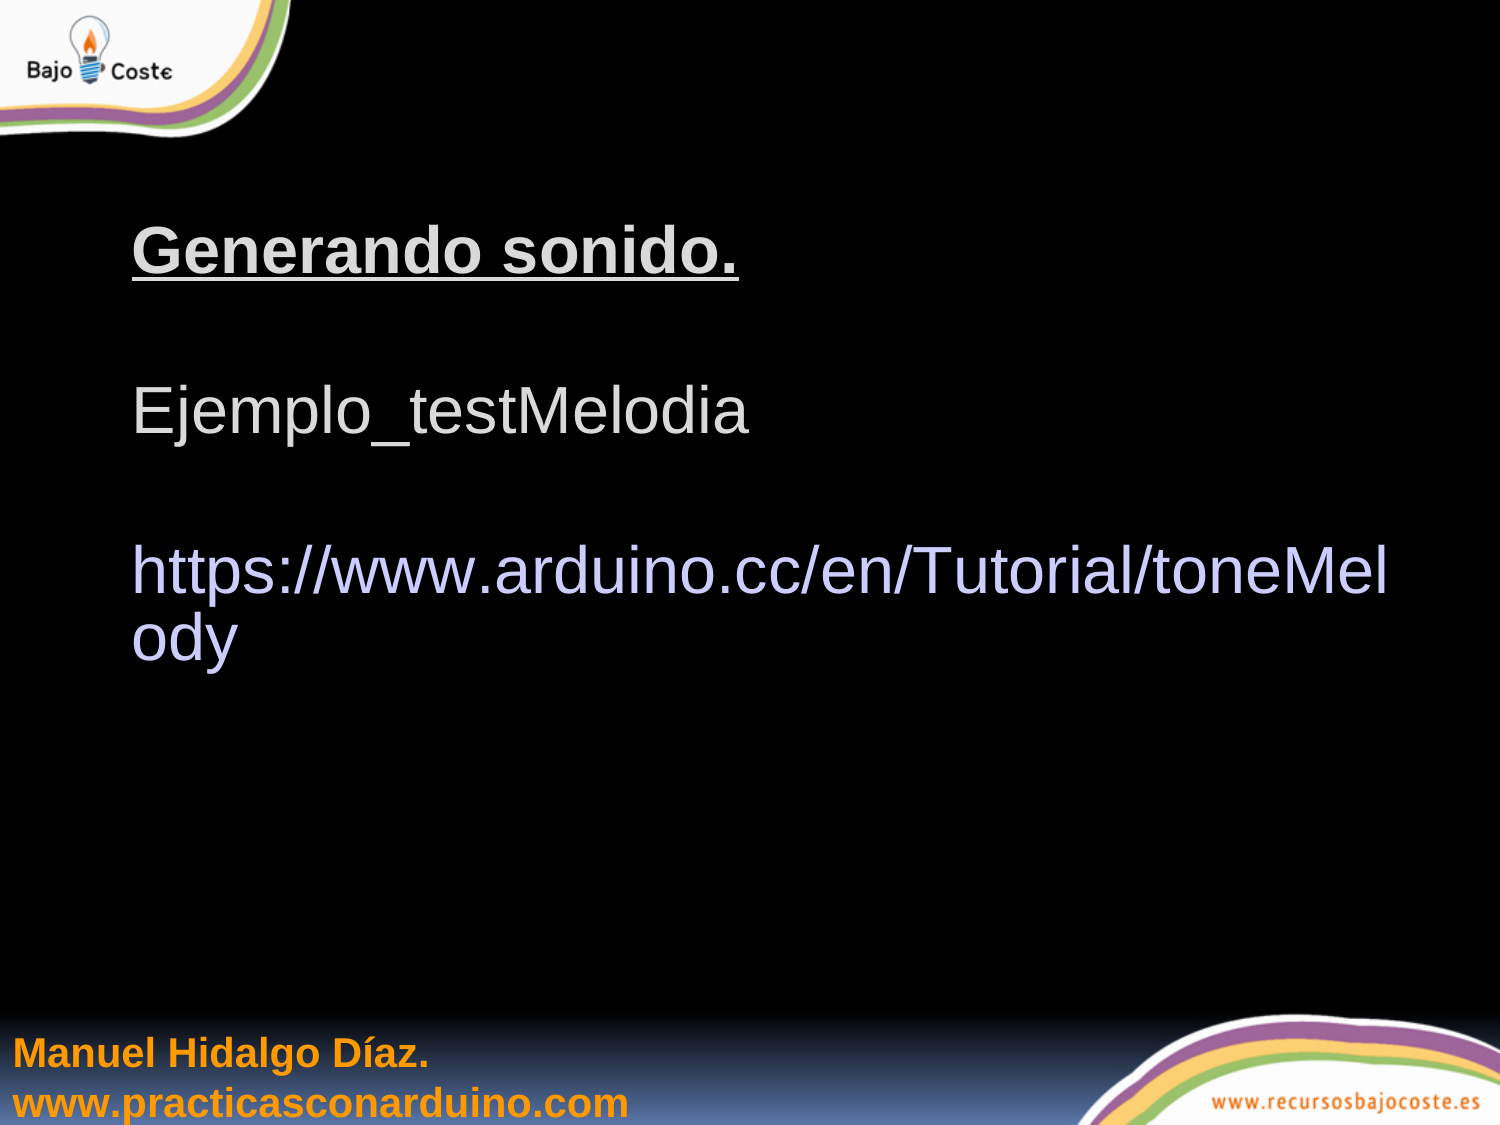

Generando sonido.
Ejemplo_testMelodia
https://www.arduino.cc/en/Tutorial/toneMelody
Manuel Hidalgo Díaz.
www.practicasconarduino.com